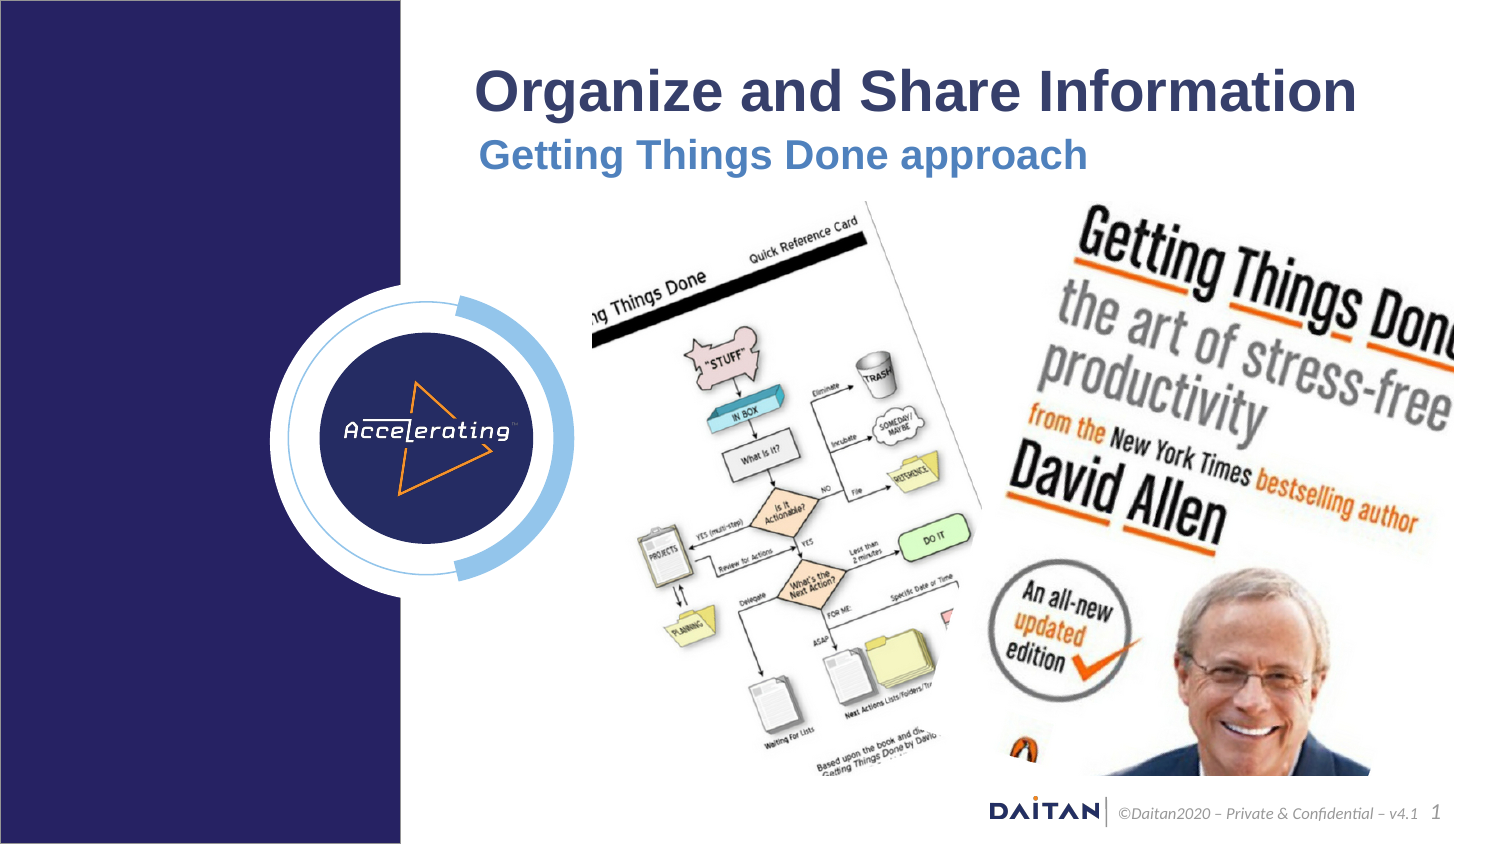

Organize and Share Information
Getting Things Done approach
#